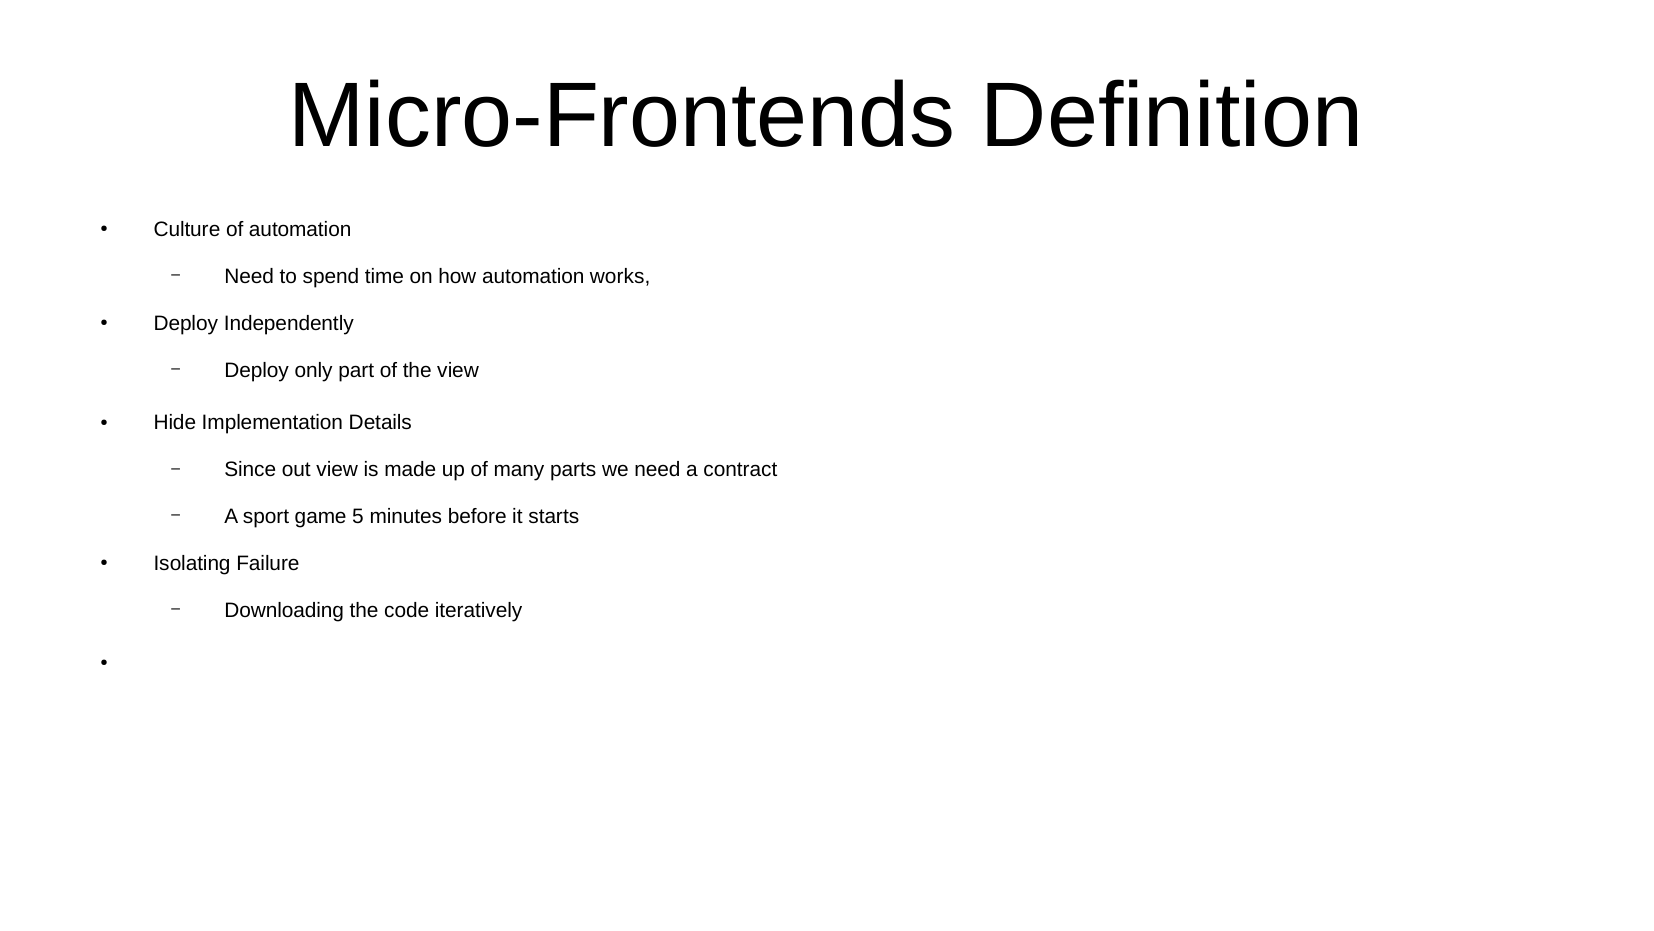

# Micro-Frontends Definition
Culture of automation
Need to spend time on how automation works,
Deploy Independently
Deploy only part of the view
Hide Implementation Details
Since out view is made up of many parts we need a contract
A sport game 5 minutes before it starts
Isolating Failure
Downloading the code iteratively